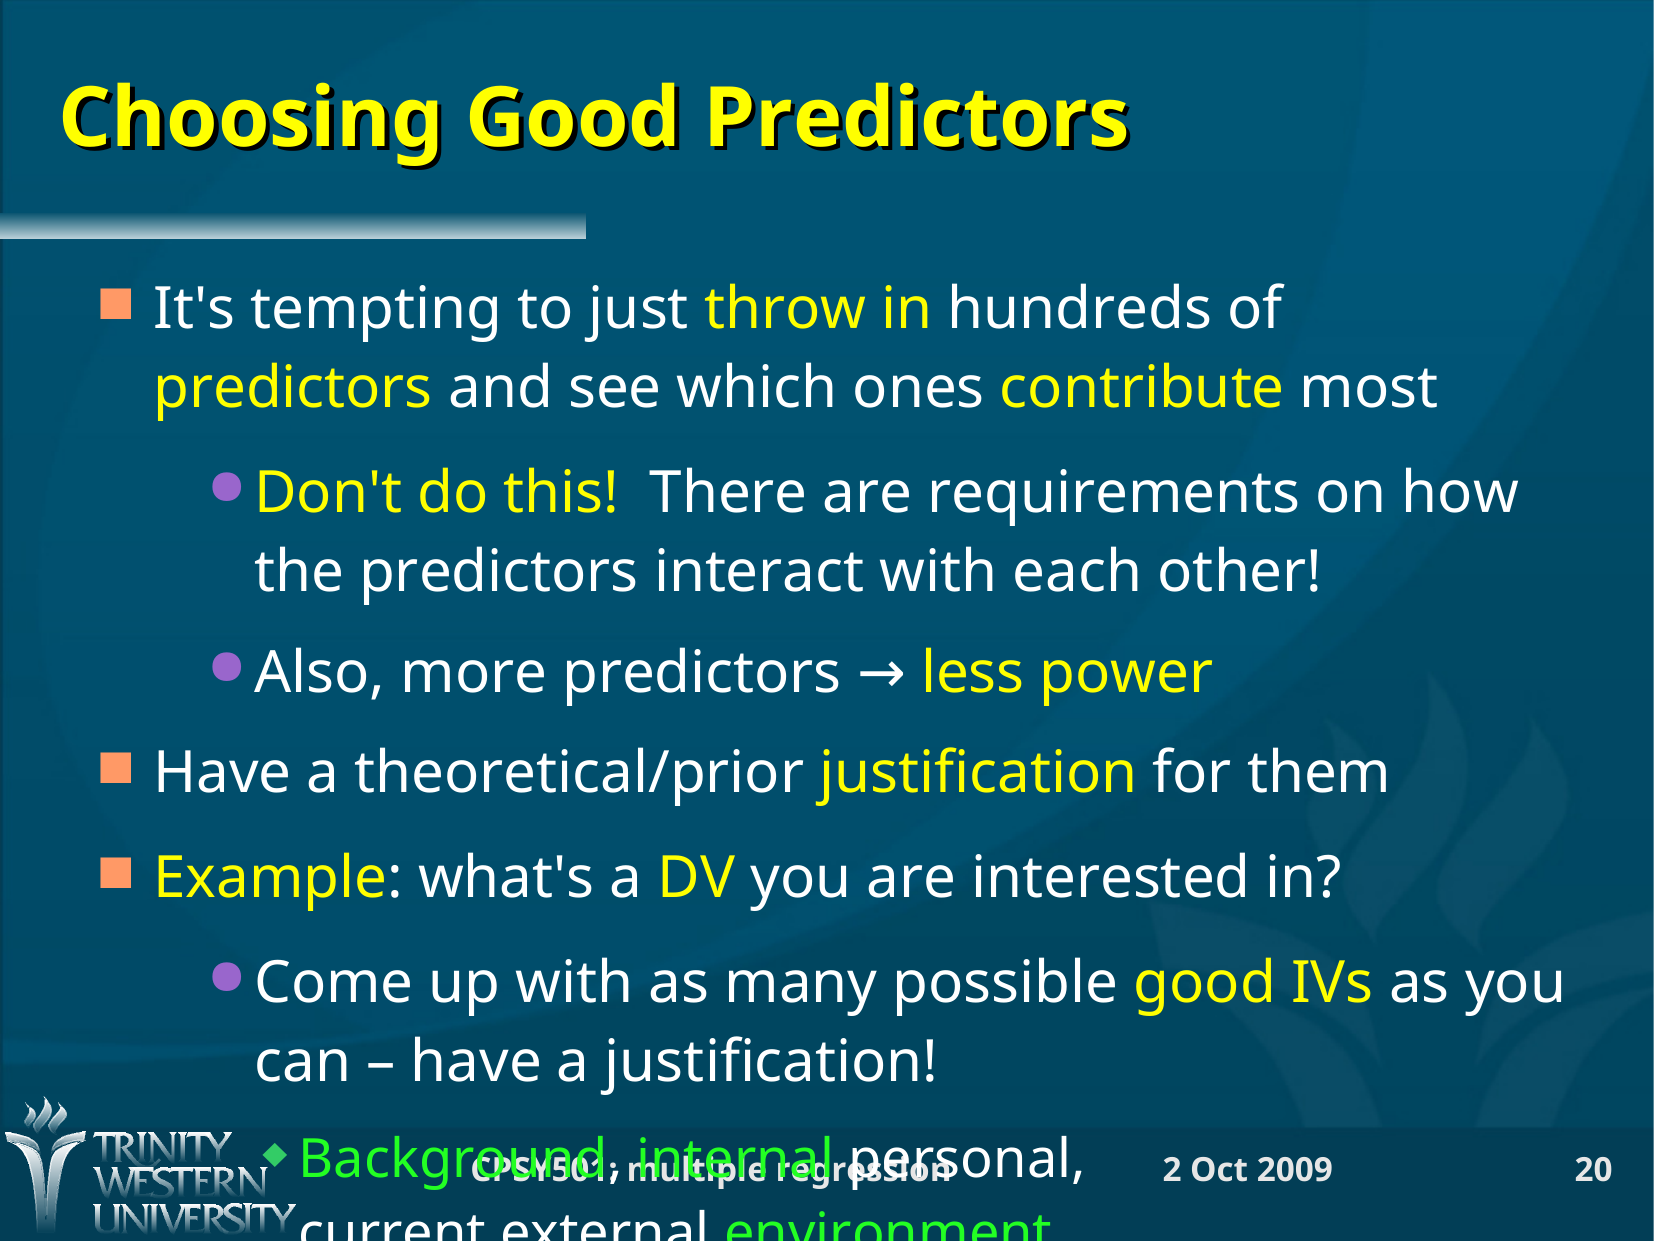

# Choosing Good Predictors
It's tempting to just throw in hundreds of predictors and see which ones contribute most
Don't do this! There are requirements on how the predictors interact with each other!
Also, more predictors → less power
Have a theoretical/prior justification for them
Example: what's a DV you are interested in?
Come up with as many possible good IVs as you can – have a justification!
Background, internal personal,
current external environment
CPSY501: multiple regression
2 Oct 2009
20